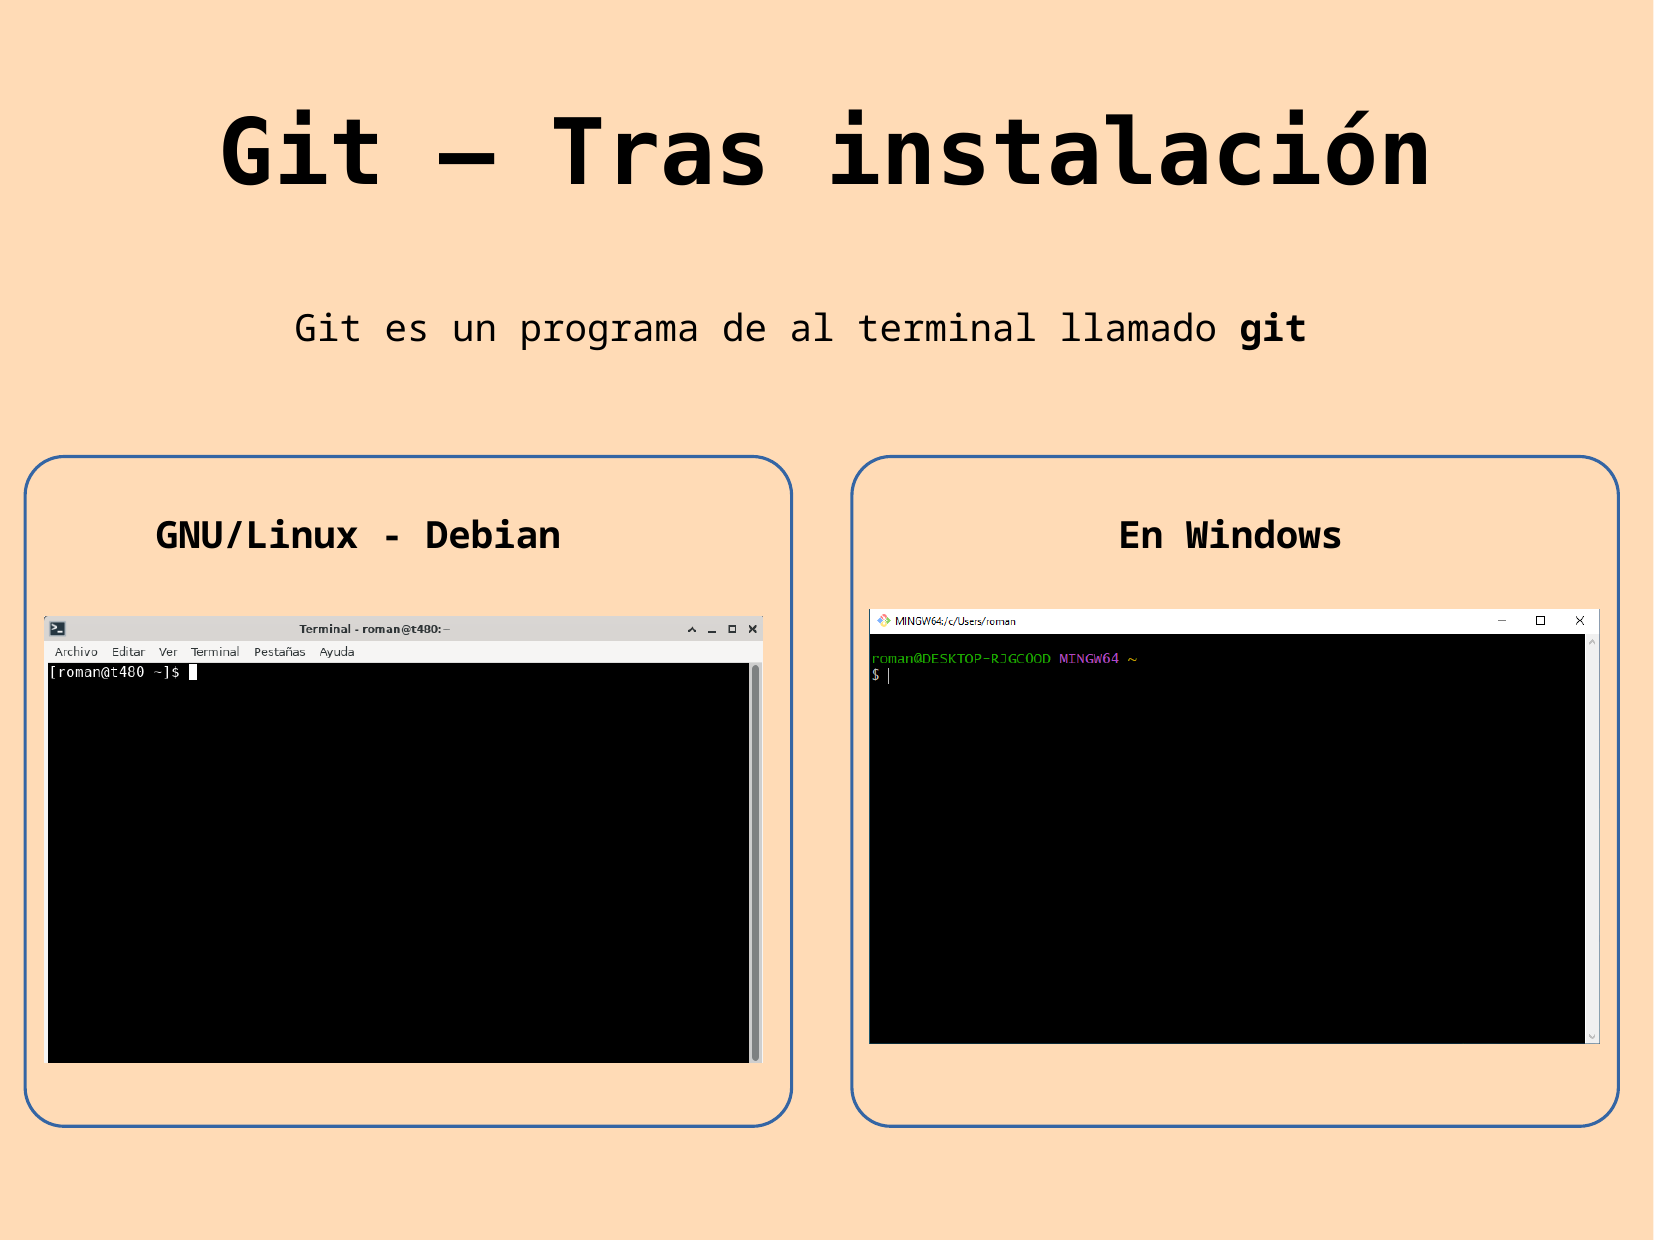

# Git – Tras instalación
Git es un programa de al terminal llamado git
GNU/Linux - Debian
En Windows